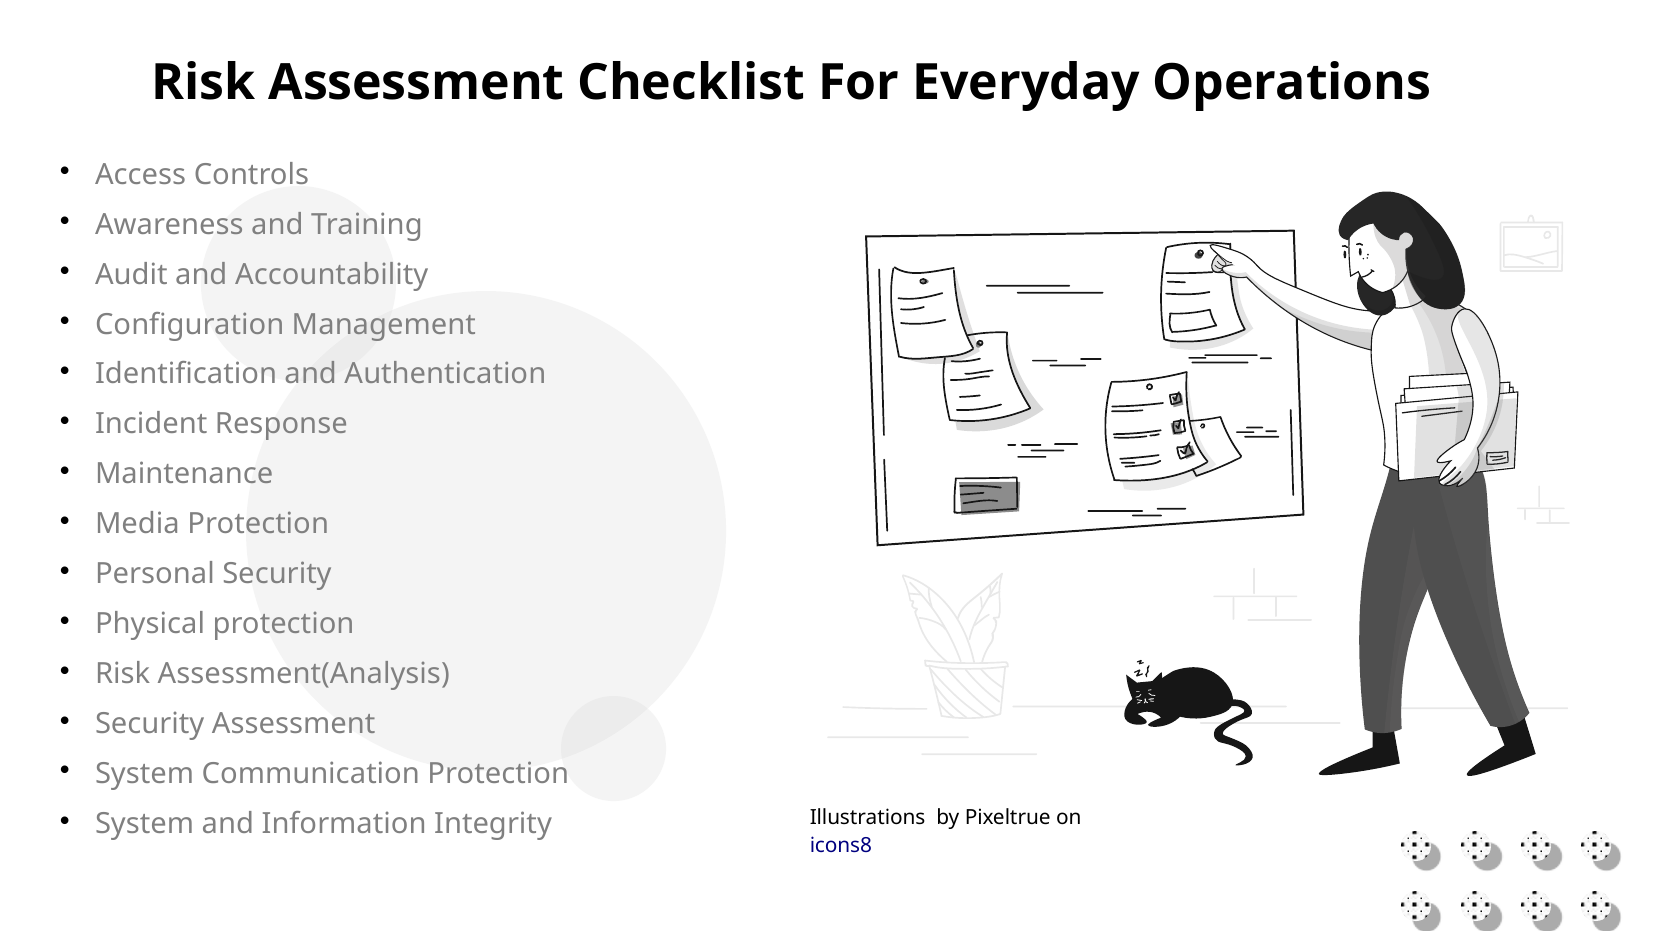

Risk Assessment Checklist For Everyday Operations
Access Controls
Awareness and Training
Audit and Accountability
Configuration Management
Identification and Authentication
Incident Response
Maintenance
Media Protection
Personal Security
Physical protection
Risk Assessment(Analysis)
Security Assessment
System Communication Protection
System and Information Integrity